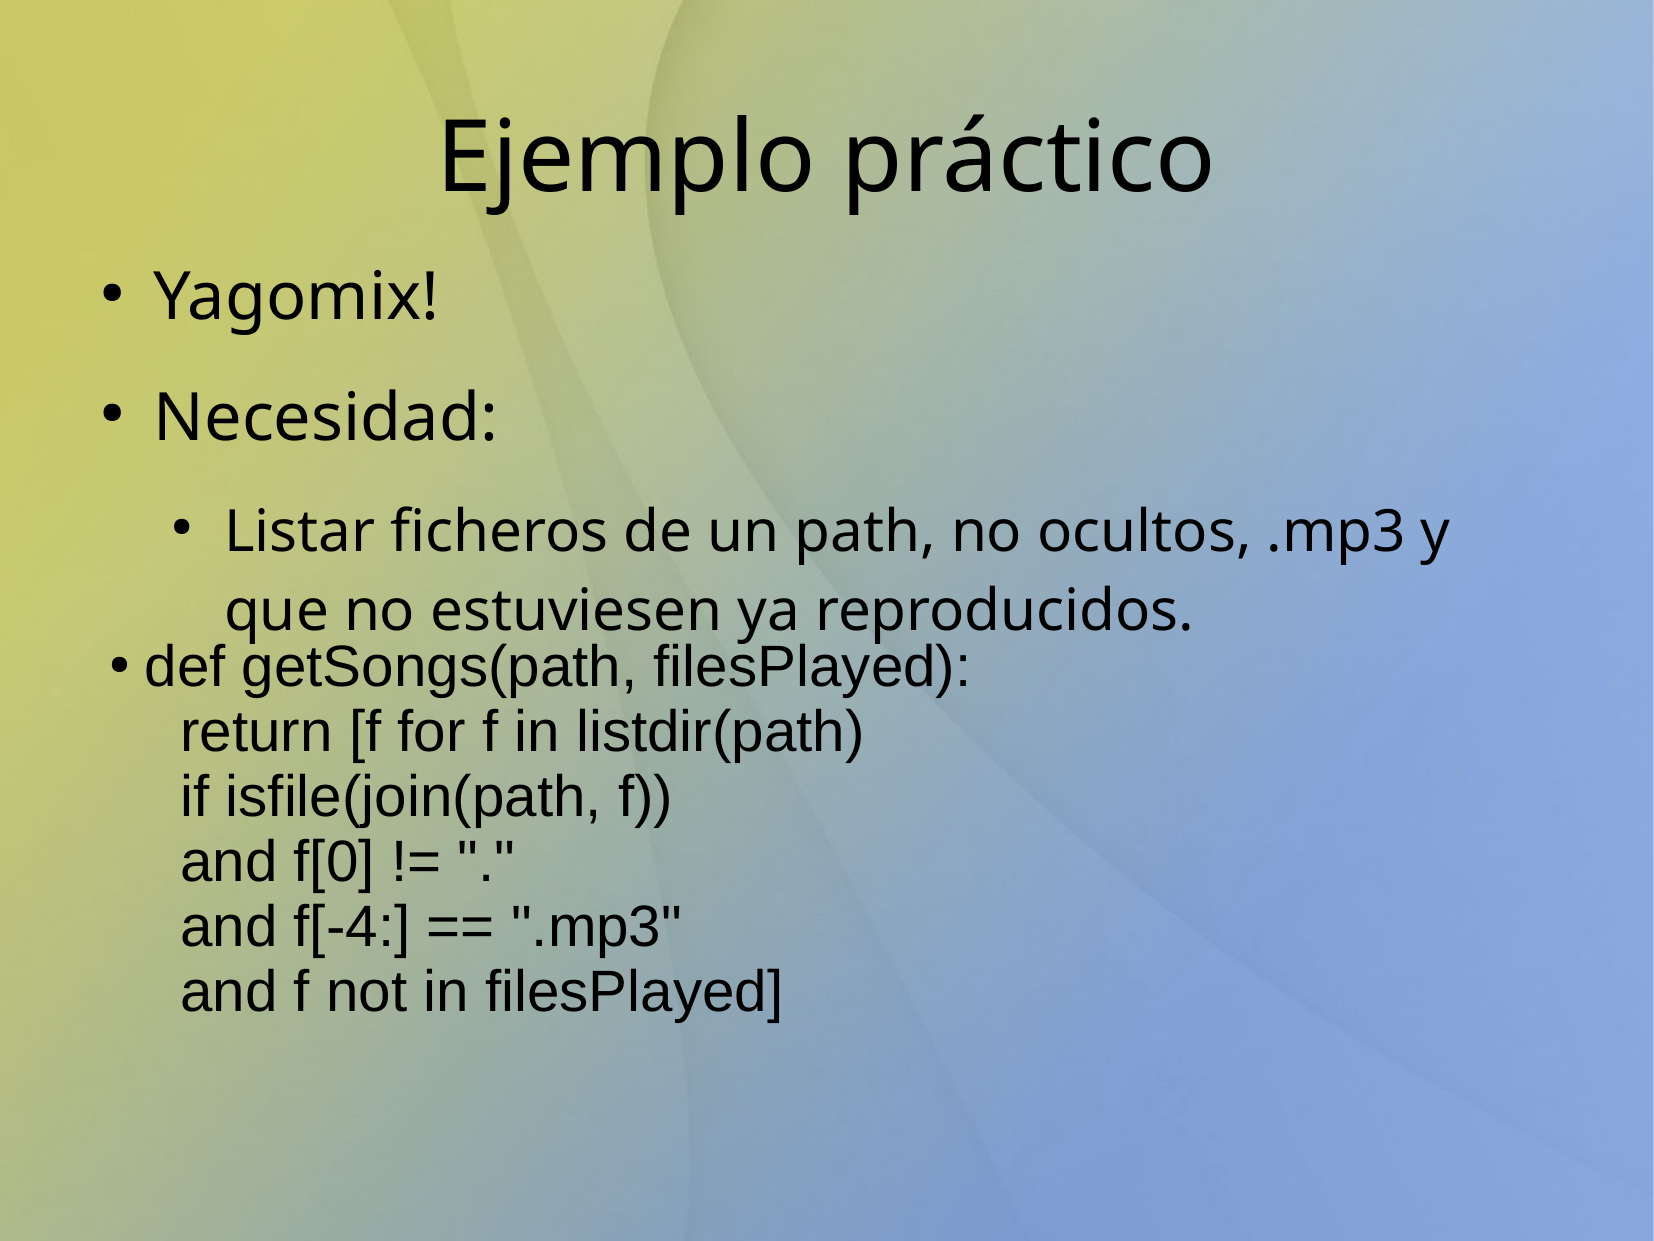

# Ejemplo práctico
Yagomix!
Necesidad:
Listar ficheros de un path, no ocultos, .mp3 y que no estuviesen ya reproducidos.
def getSongs(path, filesPlayed):
return [f for f in listdir(path)
if isfile(join(path, f))
and f[0] != "."
and f[-4:] == ".mp3"
and f not in filesPlayed]